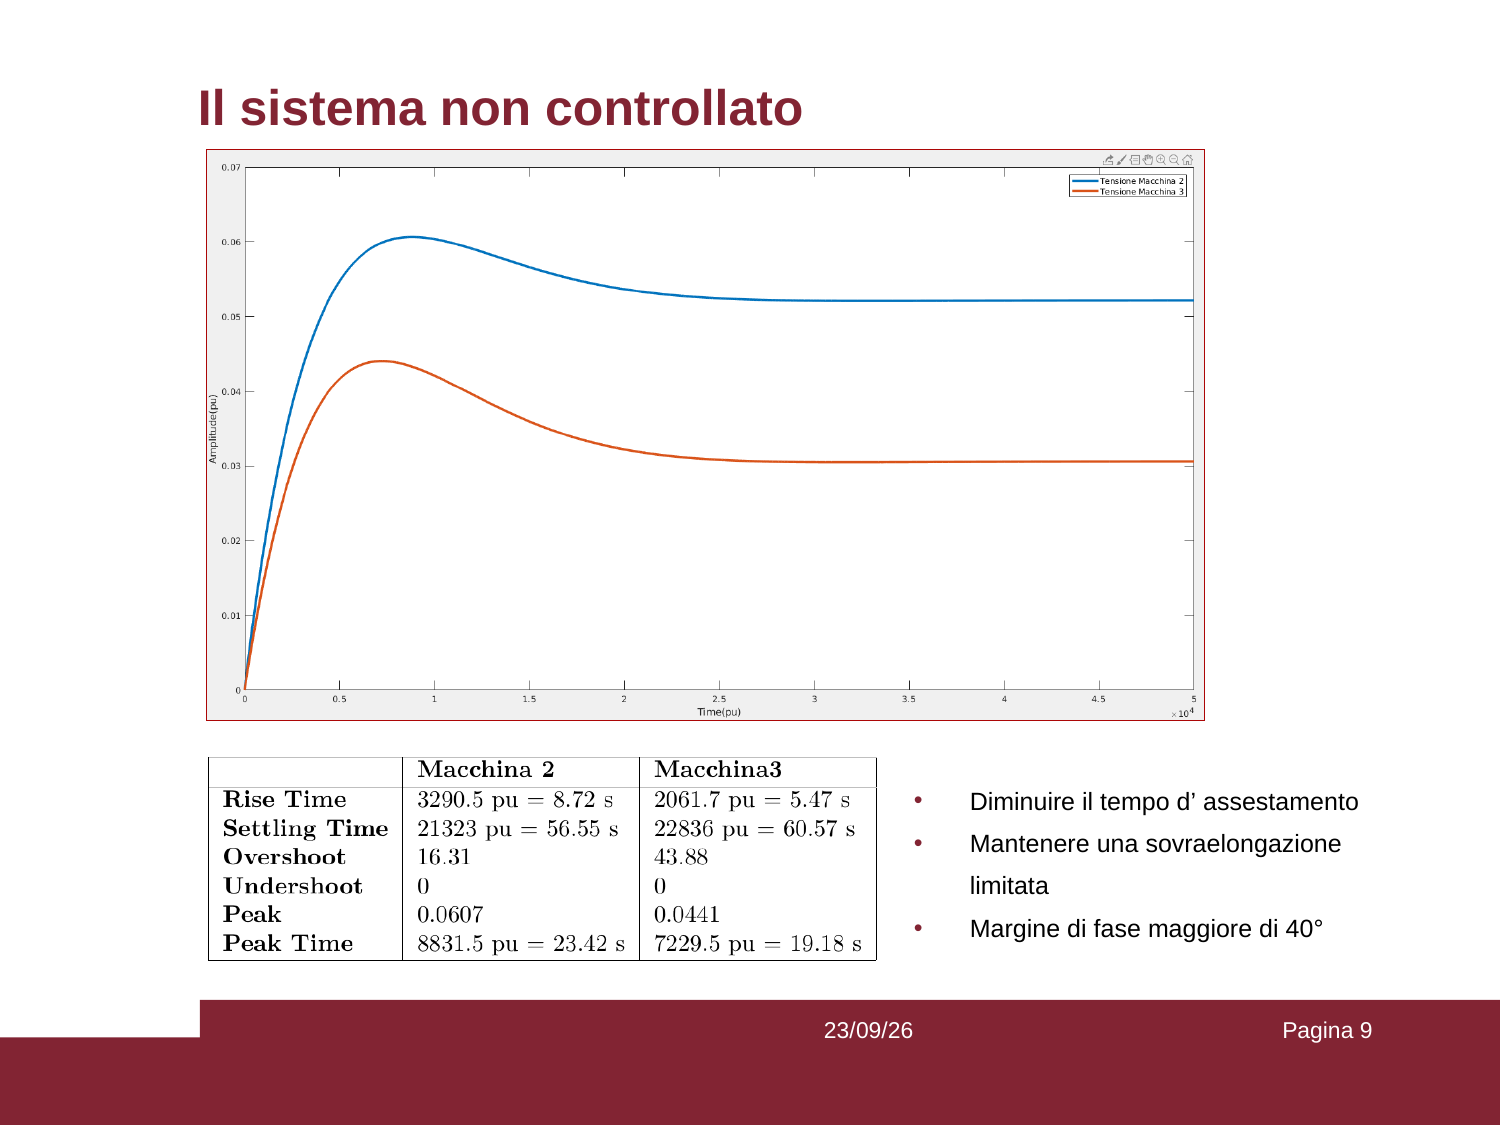

# Il sistema non controllato
Diminuire il tempo d’ assestamento
Mantenere una sovraelongazione
limitata
Margine di fase maggiore di 40°
Titolo Presentazione
9